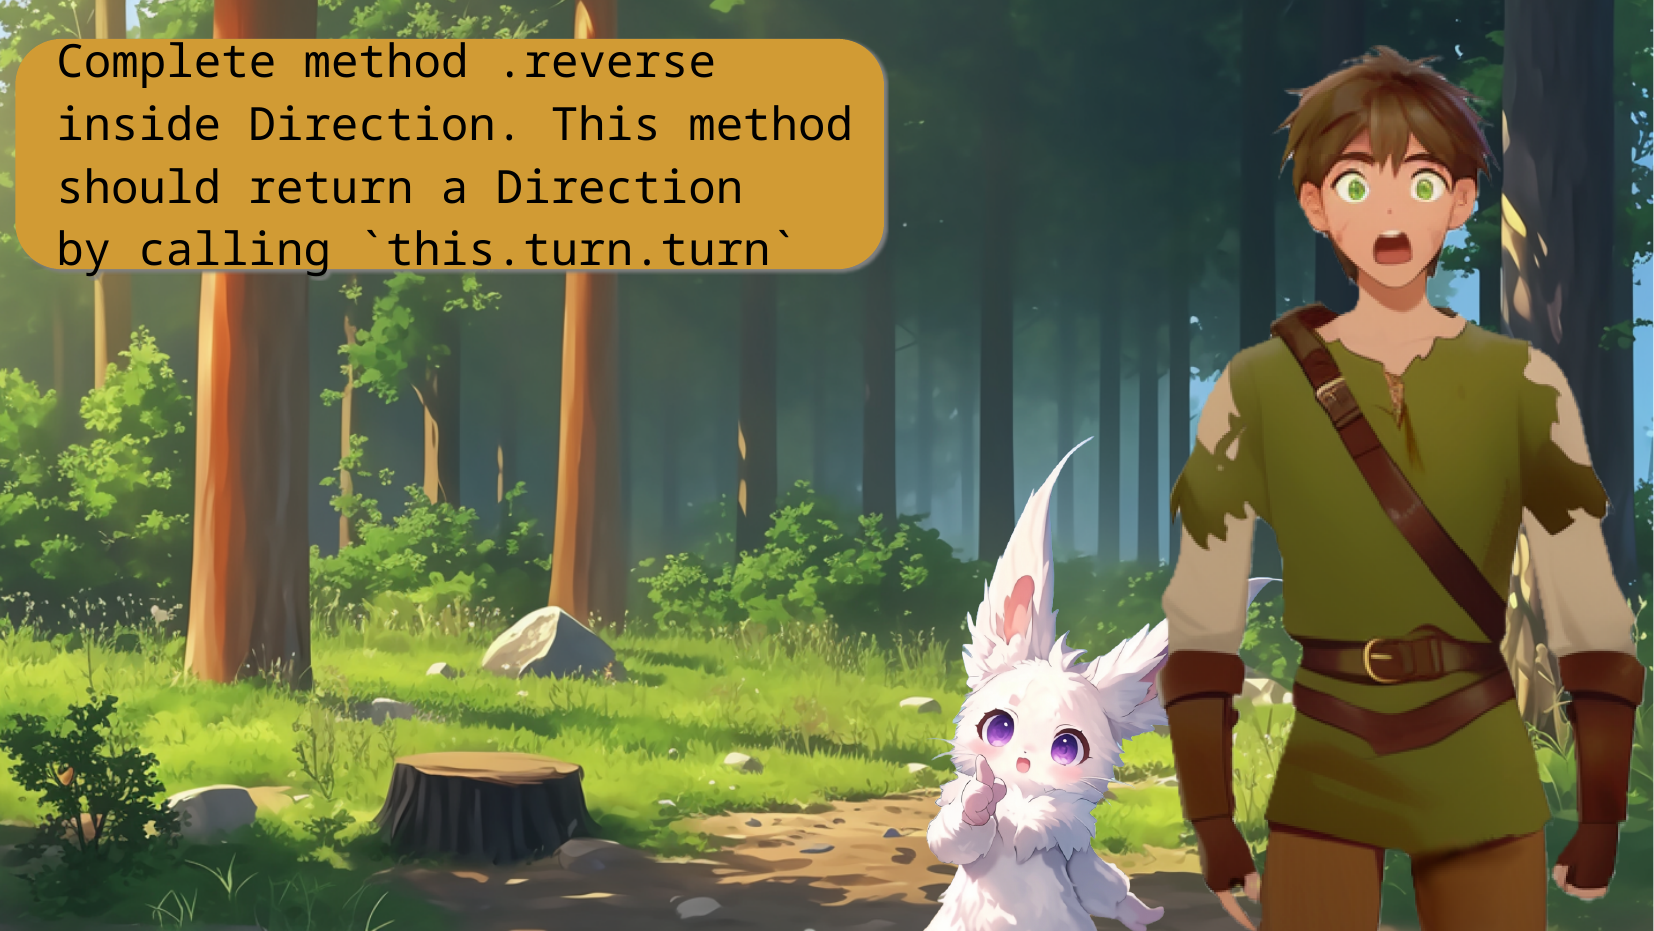

Complete method .reverse
 inside Direction. This method
 should return a Direction
 by calling `this.turn.turn`